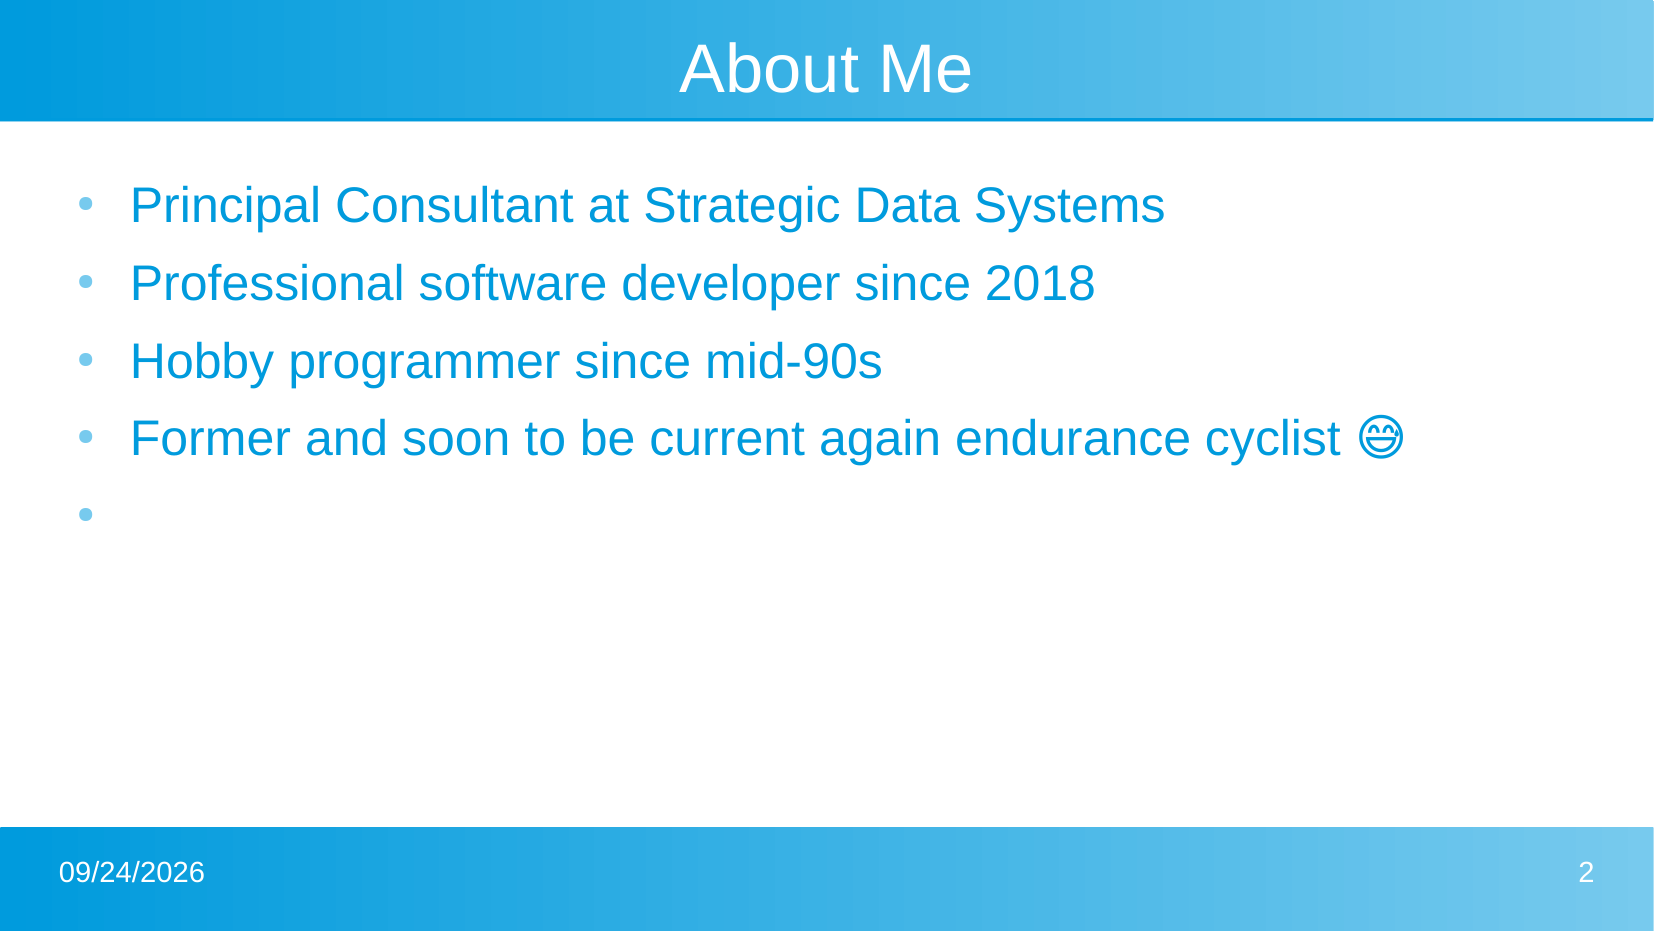

# About Me
Principal Consultant at Strategic Data Systems
Professional software developer since 2018
Hobby programmer since mid-90s
Former and soon to be current again endurance cyclist 😅
2